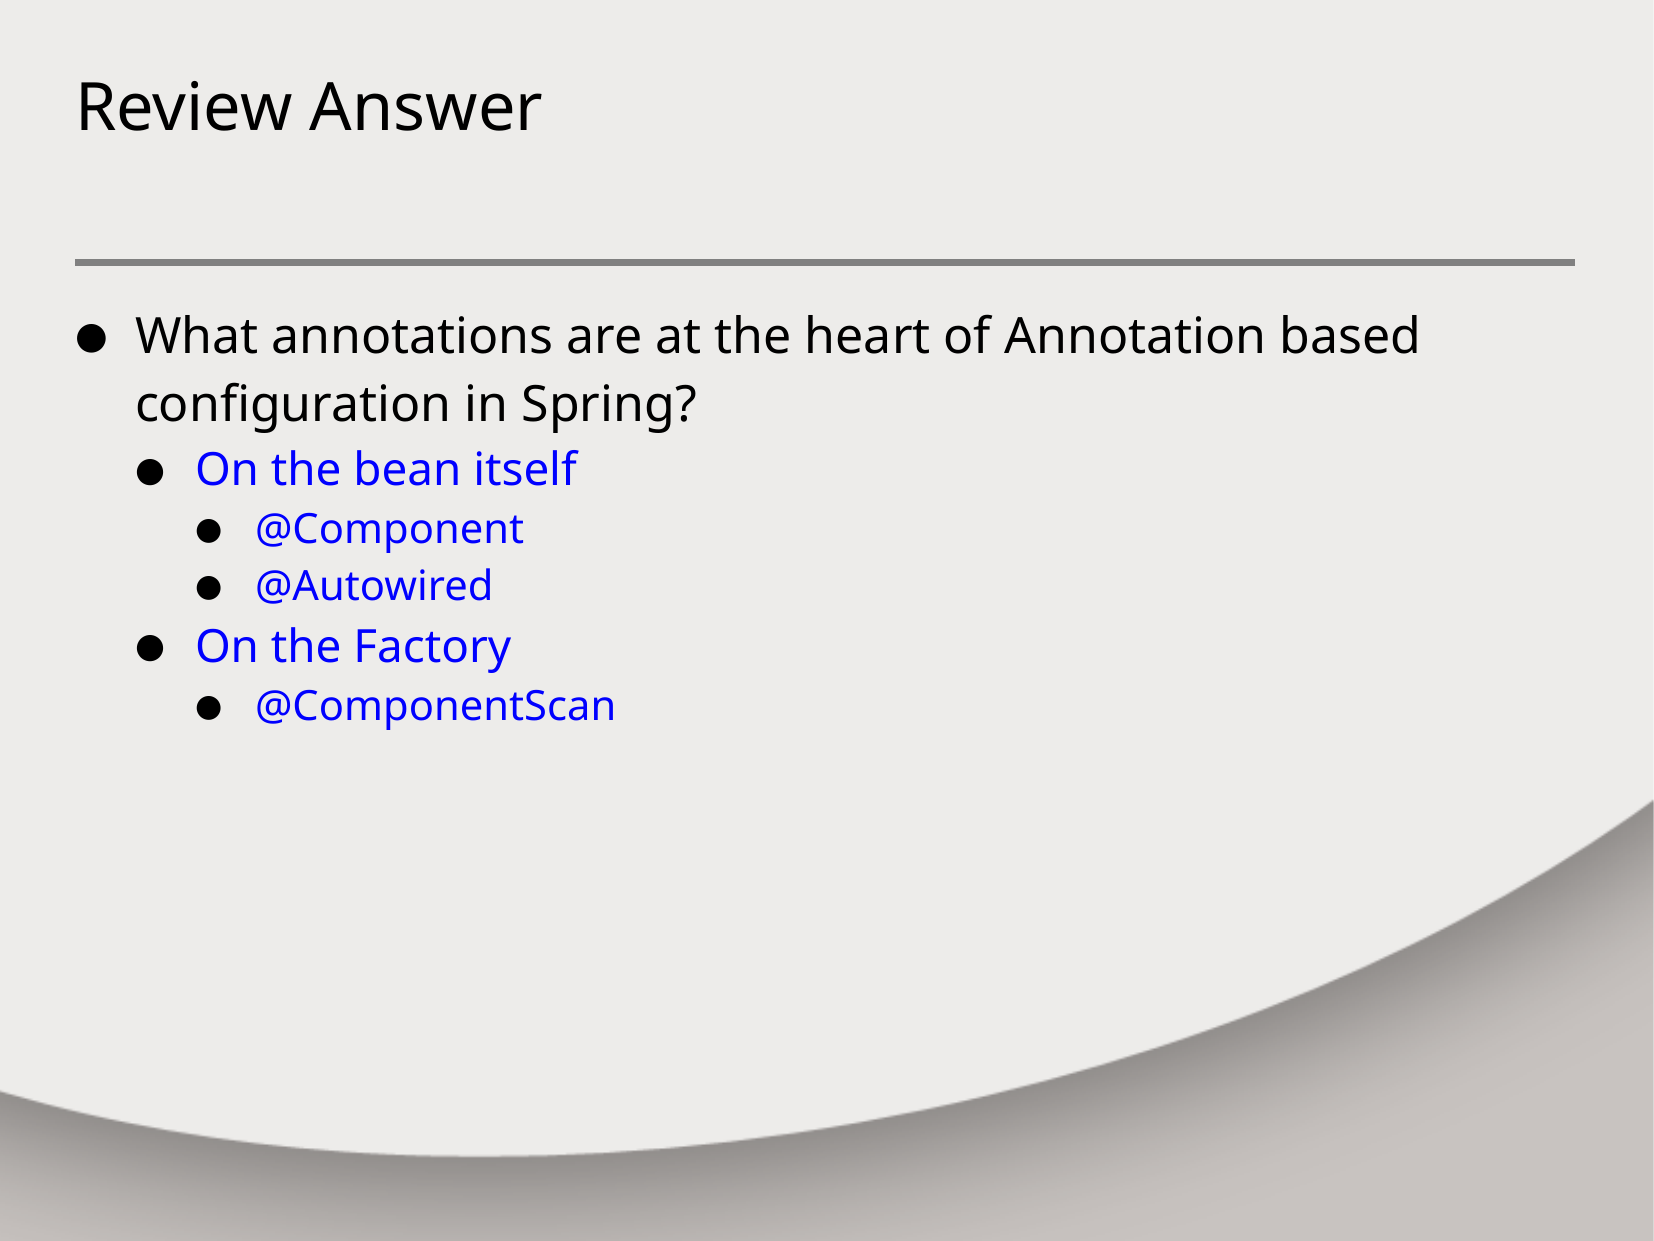

# Review Answer
What annotations are at the heart of Annotation based configuration in Spring?
On the bean itself
@Component
@Autowired
On the Factory
@ComponentScan